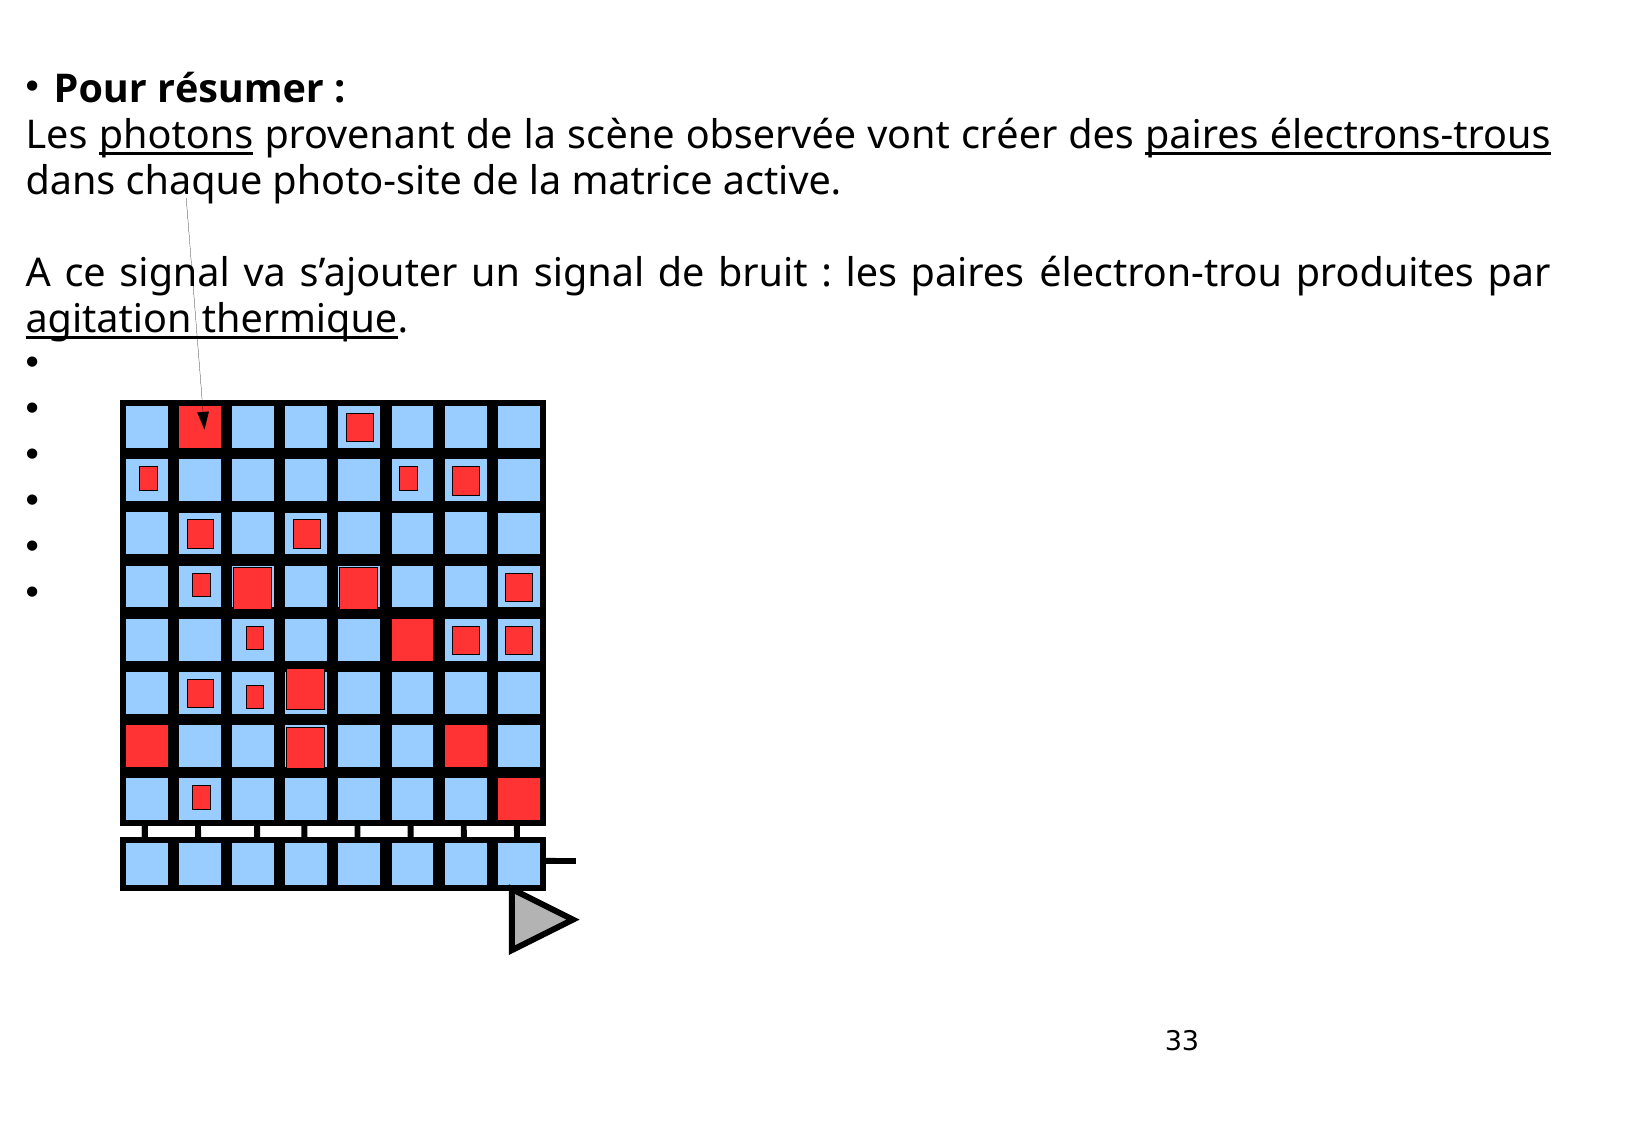

Pour résumer :
Les photons provenant de la scène observée vont créer des paires électrons-trous dans chaque photo-site de la matrice active.
A ce signal va s’ajouter un signal de bruit : les paires électron-trou produites par agitation thermique.
23